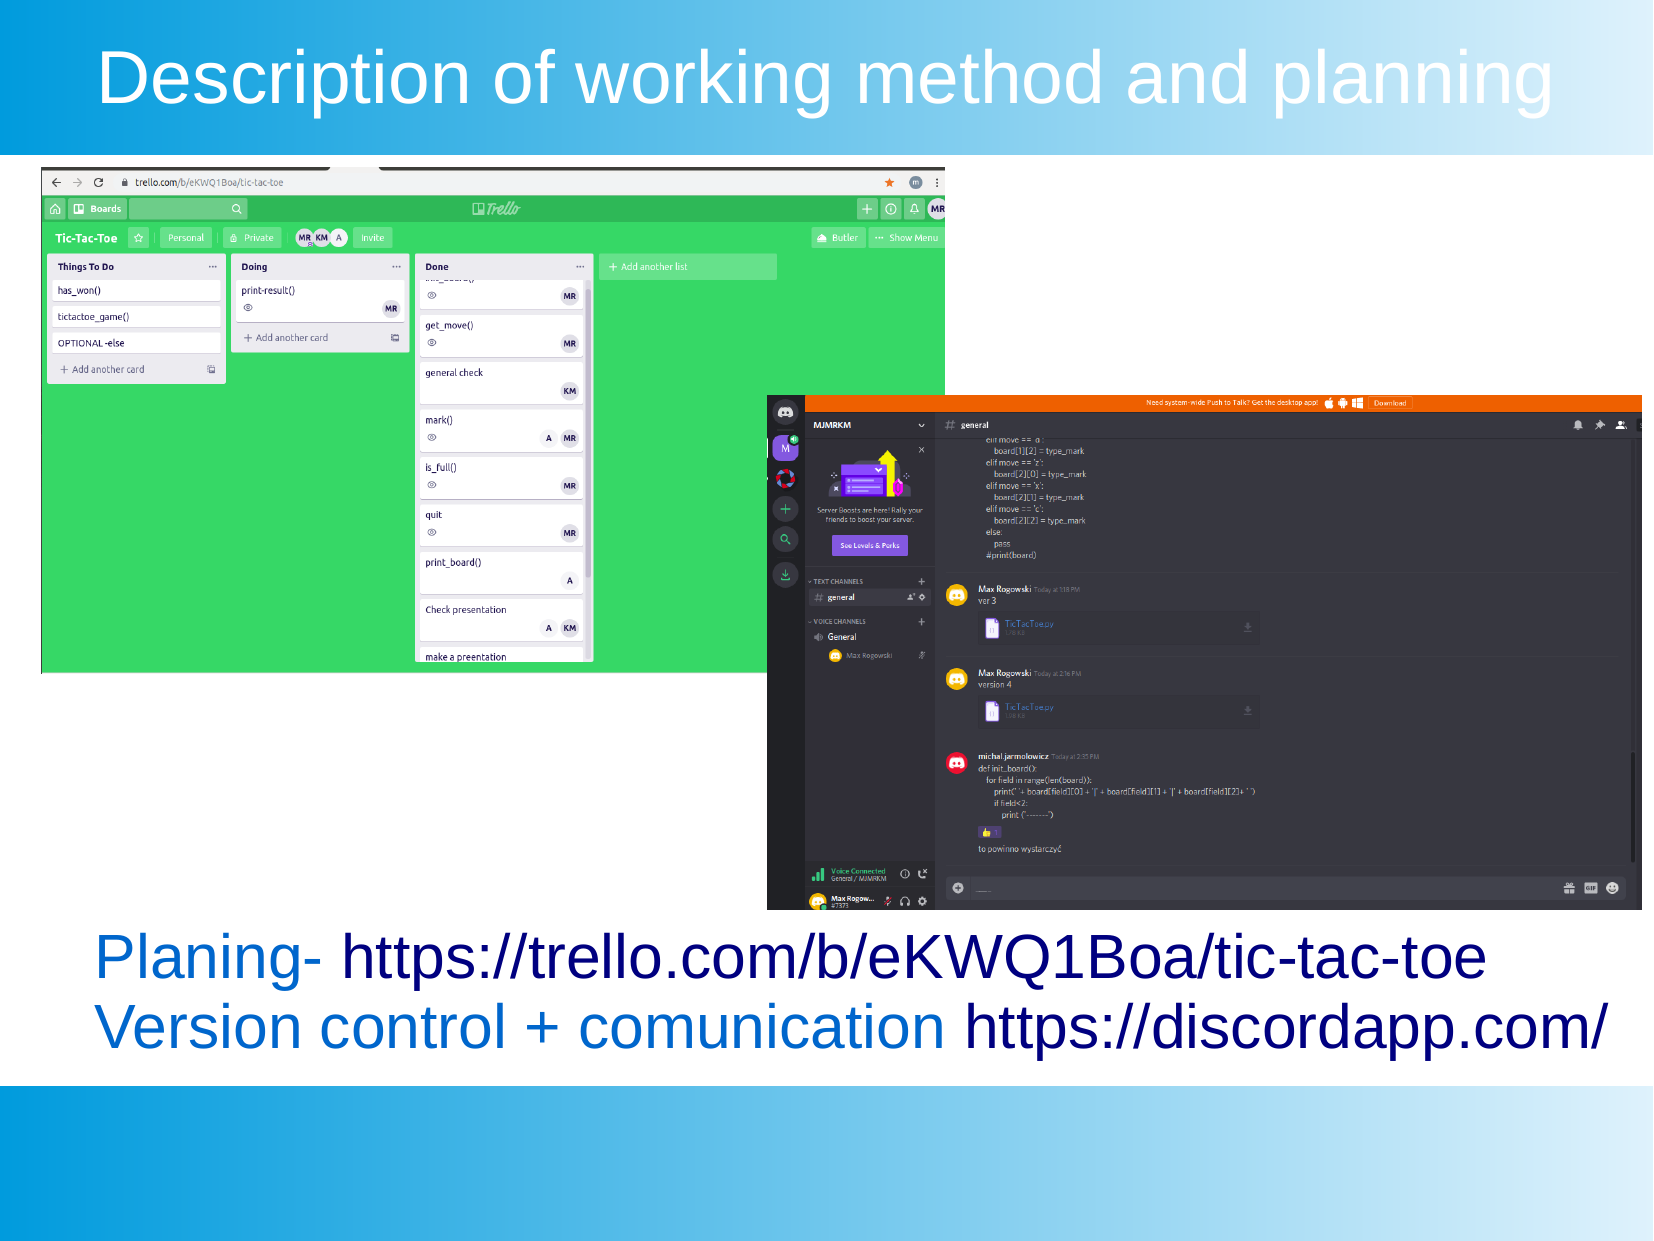

# Description of working method and planning
Planing- https://trello.com/b/eKWQ1Boa/tic-tac-toeVersion control + comunication https://discordapp.com/